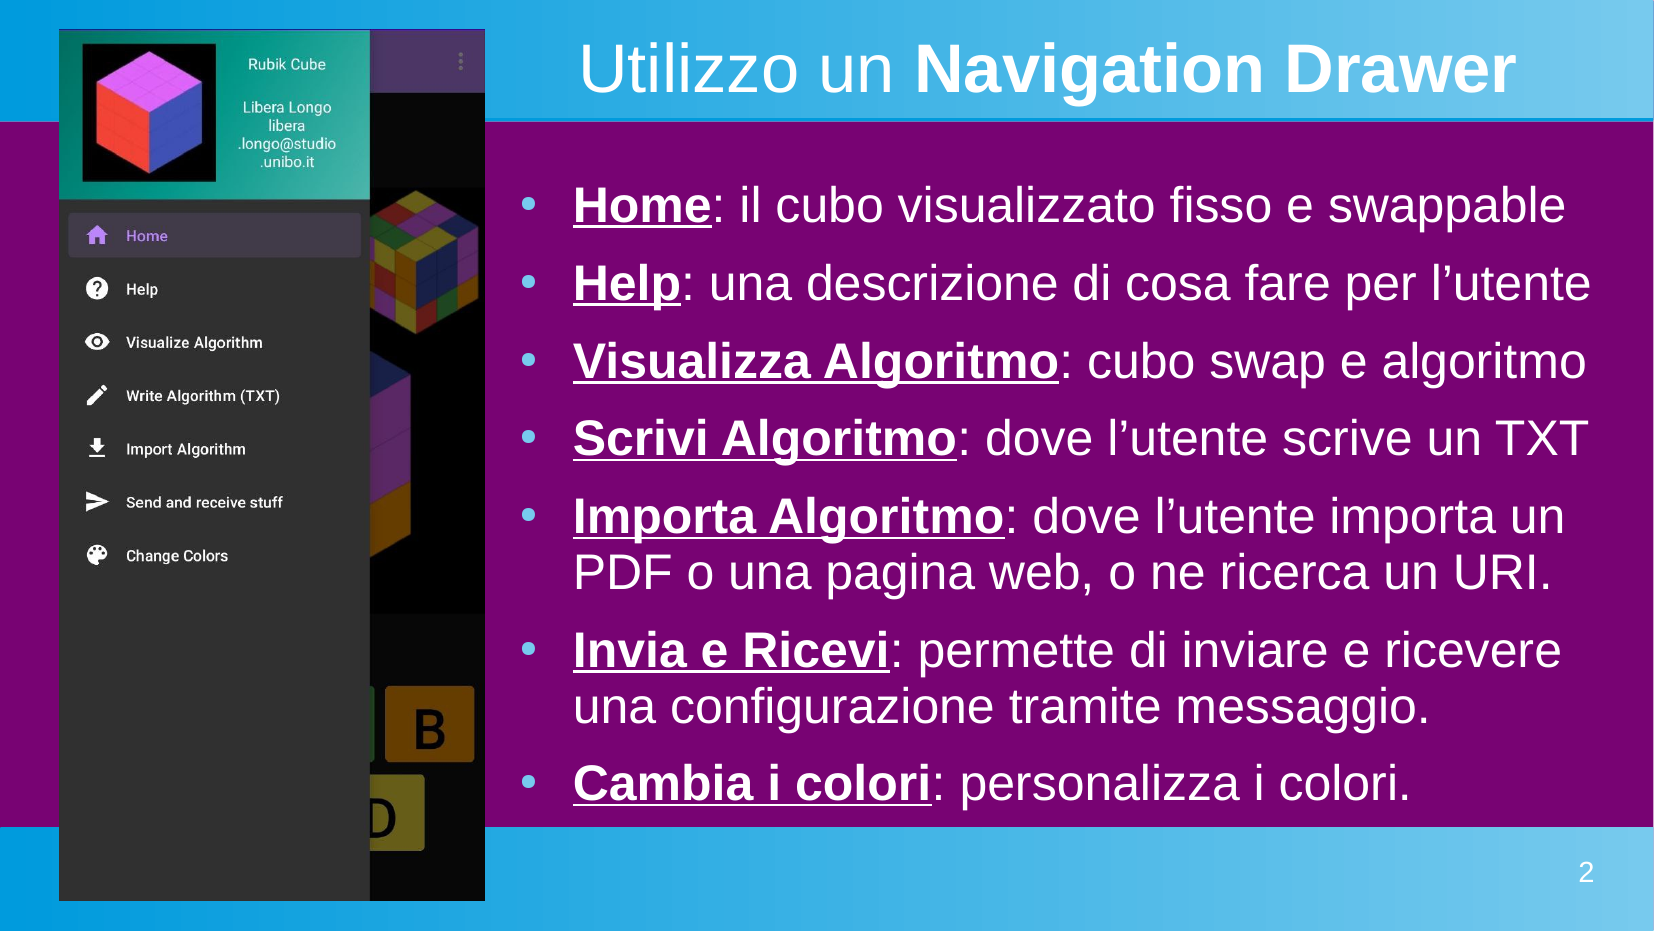

# Utilizzo un Navigation Drawer
Home: il cubo visualizzato fisso e swappable
Help: una descrizione di cosa fare per l’utente
Visualizza Algoritmo: cubo swap e algoritmo
Scrivi Algoritmo: dove l’utente scrive un TXT
Importa Algoritmo: dove l’utente importa un PDF o una pagina web, o ne ricerca un URI.
Invia e Ricevi: permette di inviare e ricevere una configurazione tramite messaggio.
Cambia i colori: personalizza i colori.
2